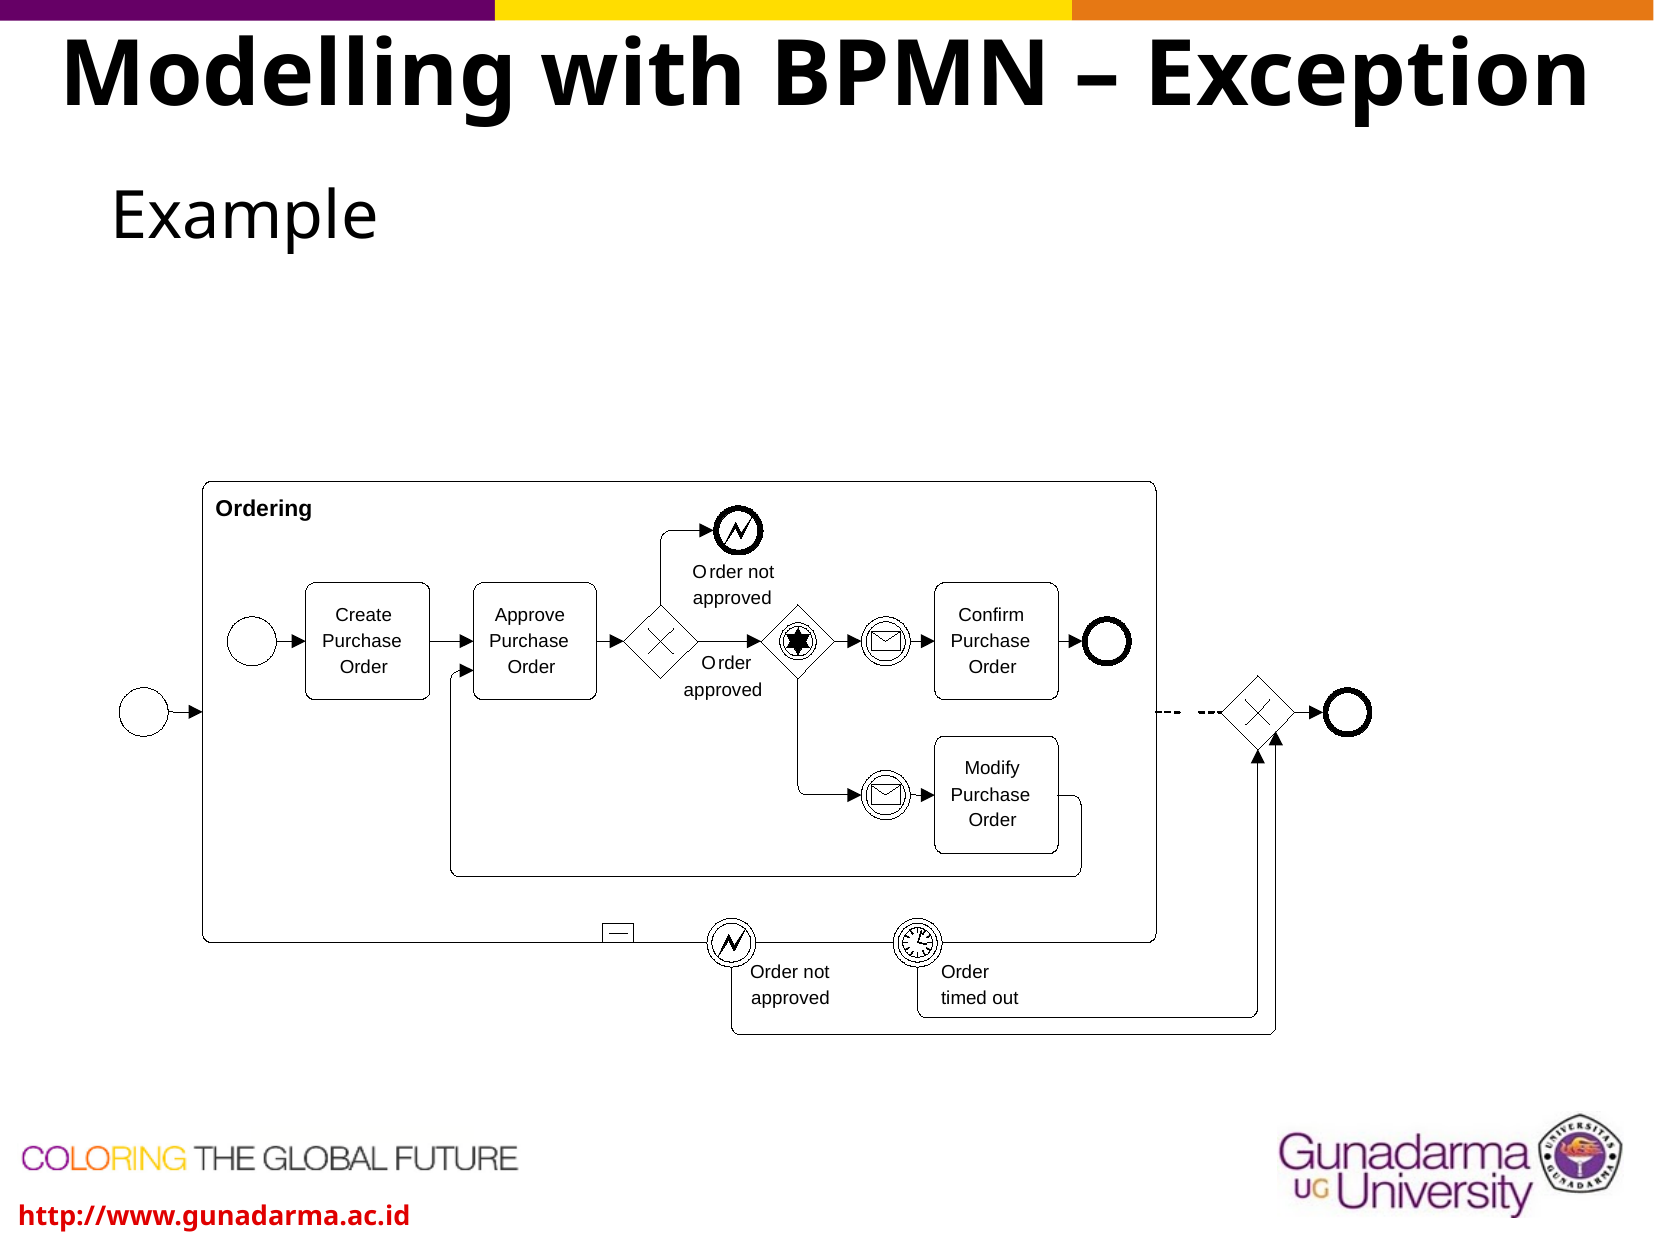

# Modelling with BPMN – Exception
Example
Ordering
O
rder not
approved
Create
Approve
Confirm
Purchase
Purchase
Purchase
O
rder
Order
Order
Order
approved
Modify
Purchase
Order
Order not
Order
approved
timed out